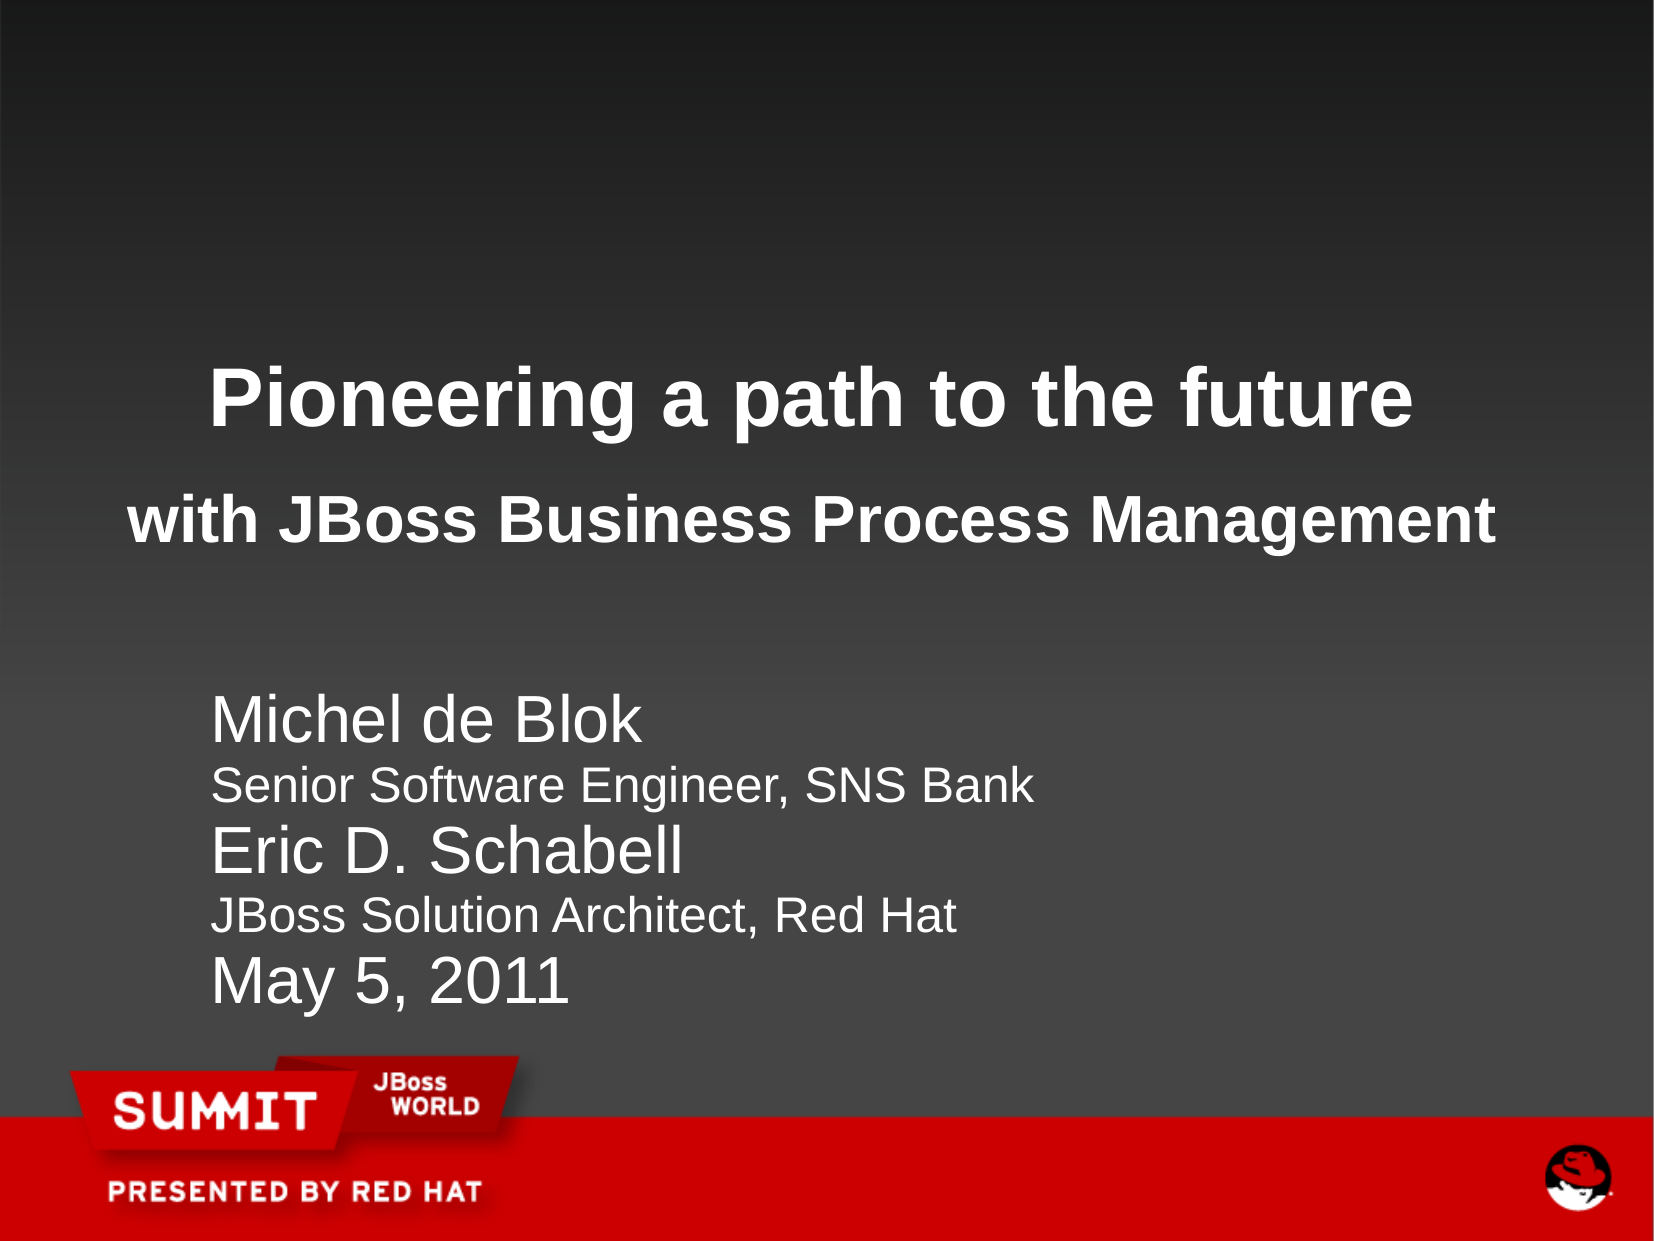

Pioneering a path to the future
with JBoss Business Process Management
Michel de Blok
Senior Software Engineer, SNS Bank
Eric D. Schabell
JBoss Solution Architect, Red Hat
May 5, 2011